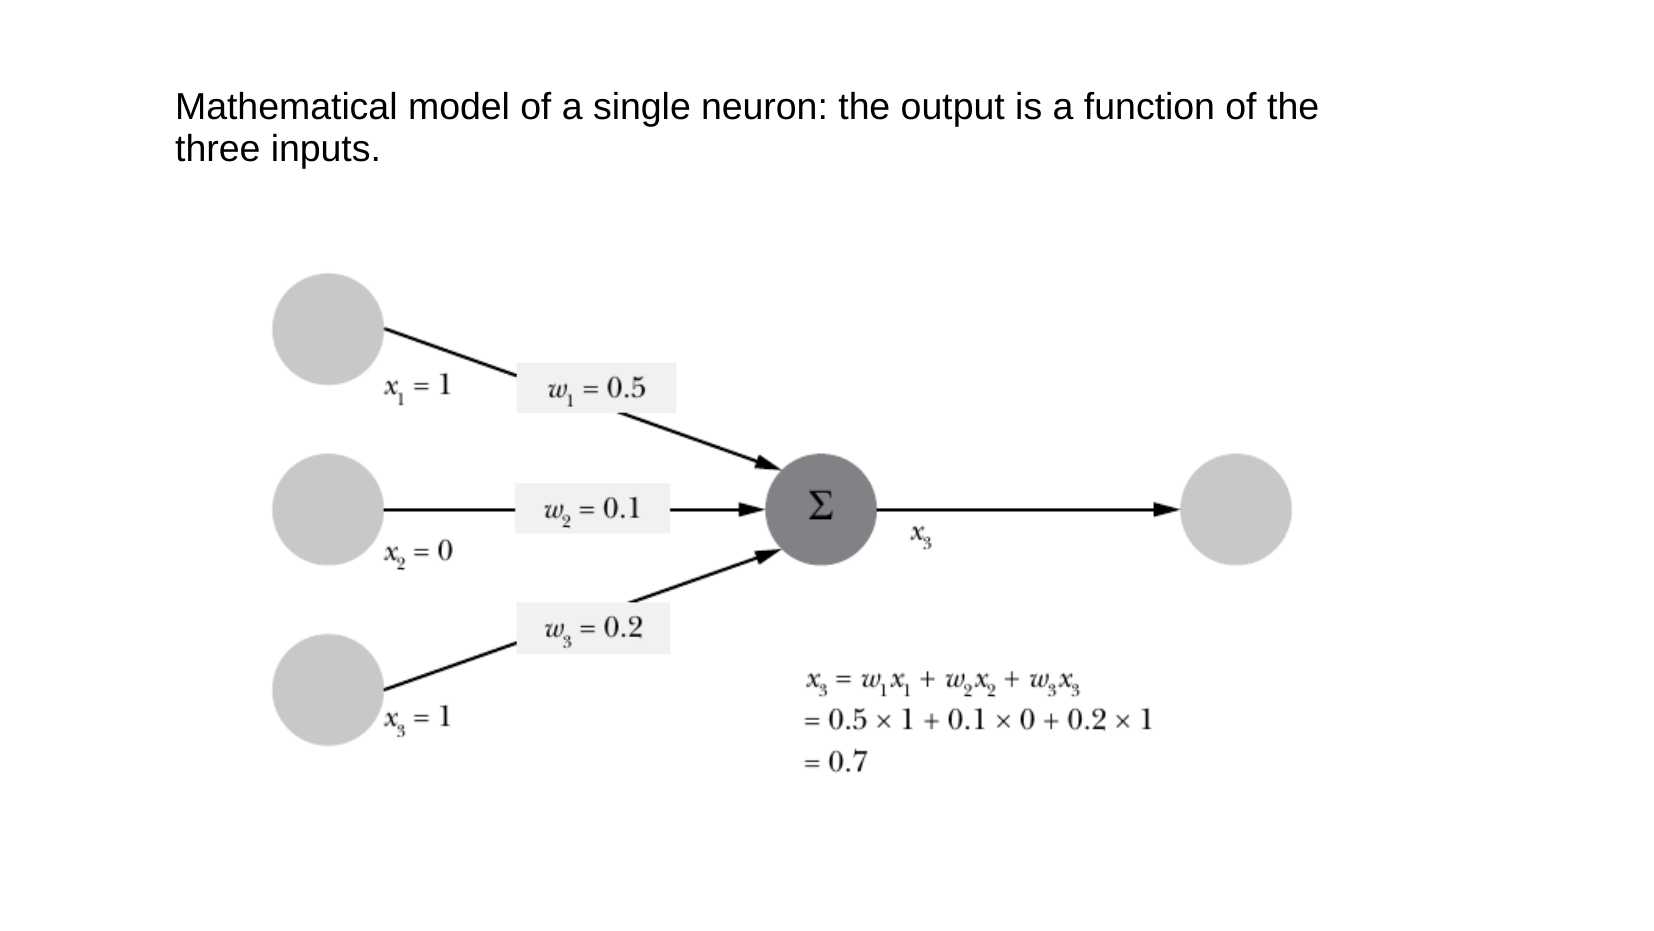

Mathematical model of a single neuron: the output is a function of the
three inputs.